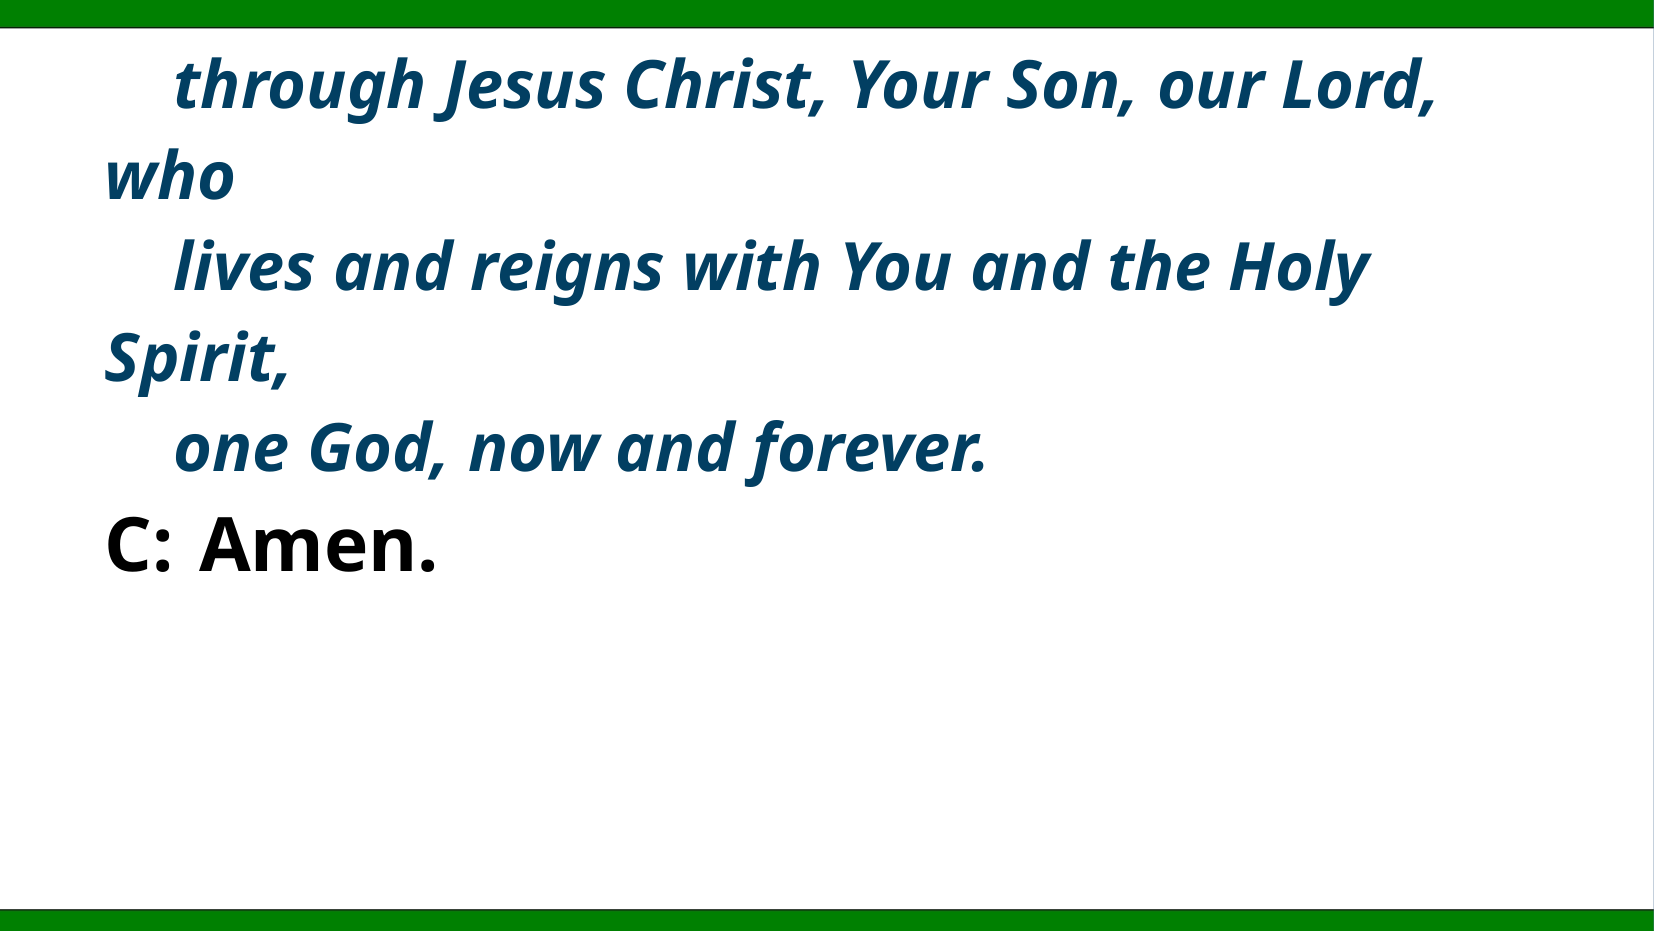

through Jesus Christ, Your Son, our Lord, who
 lives and reigns with You and the Holy Spirit,
 one God, now and forever.
C:	 Amen.